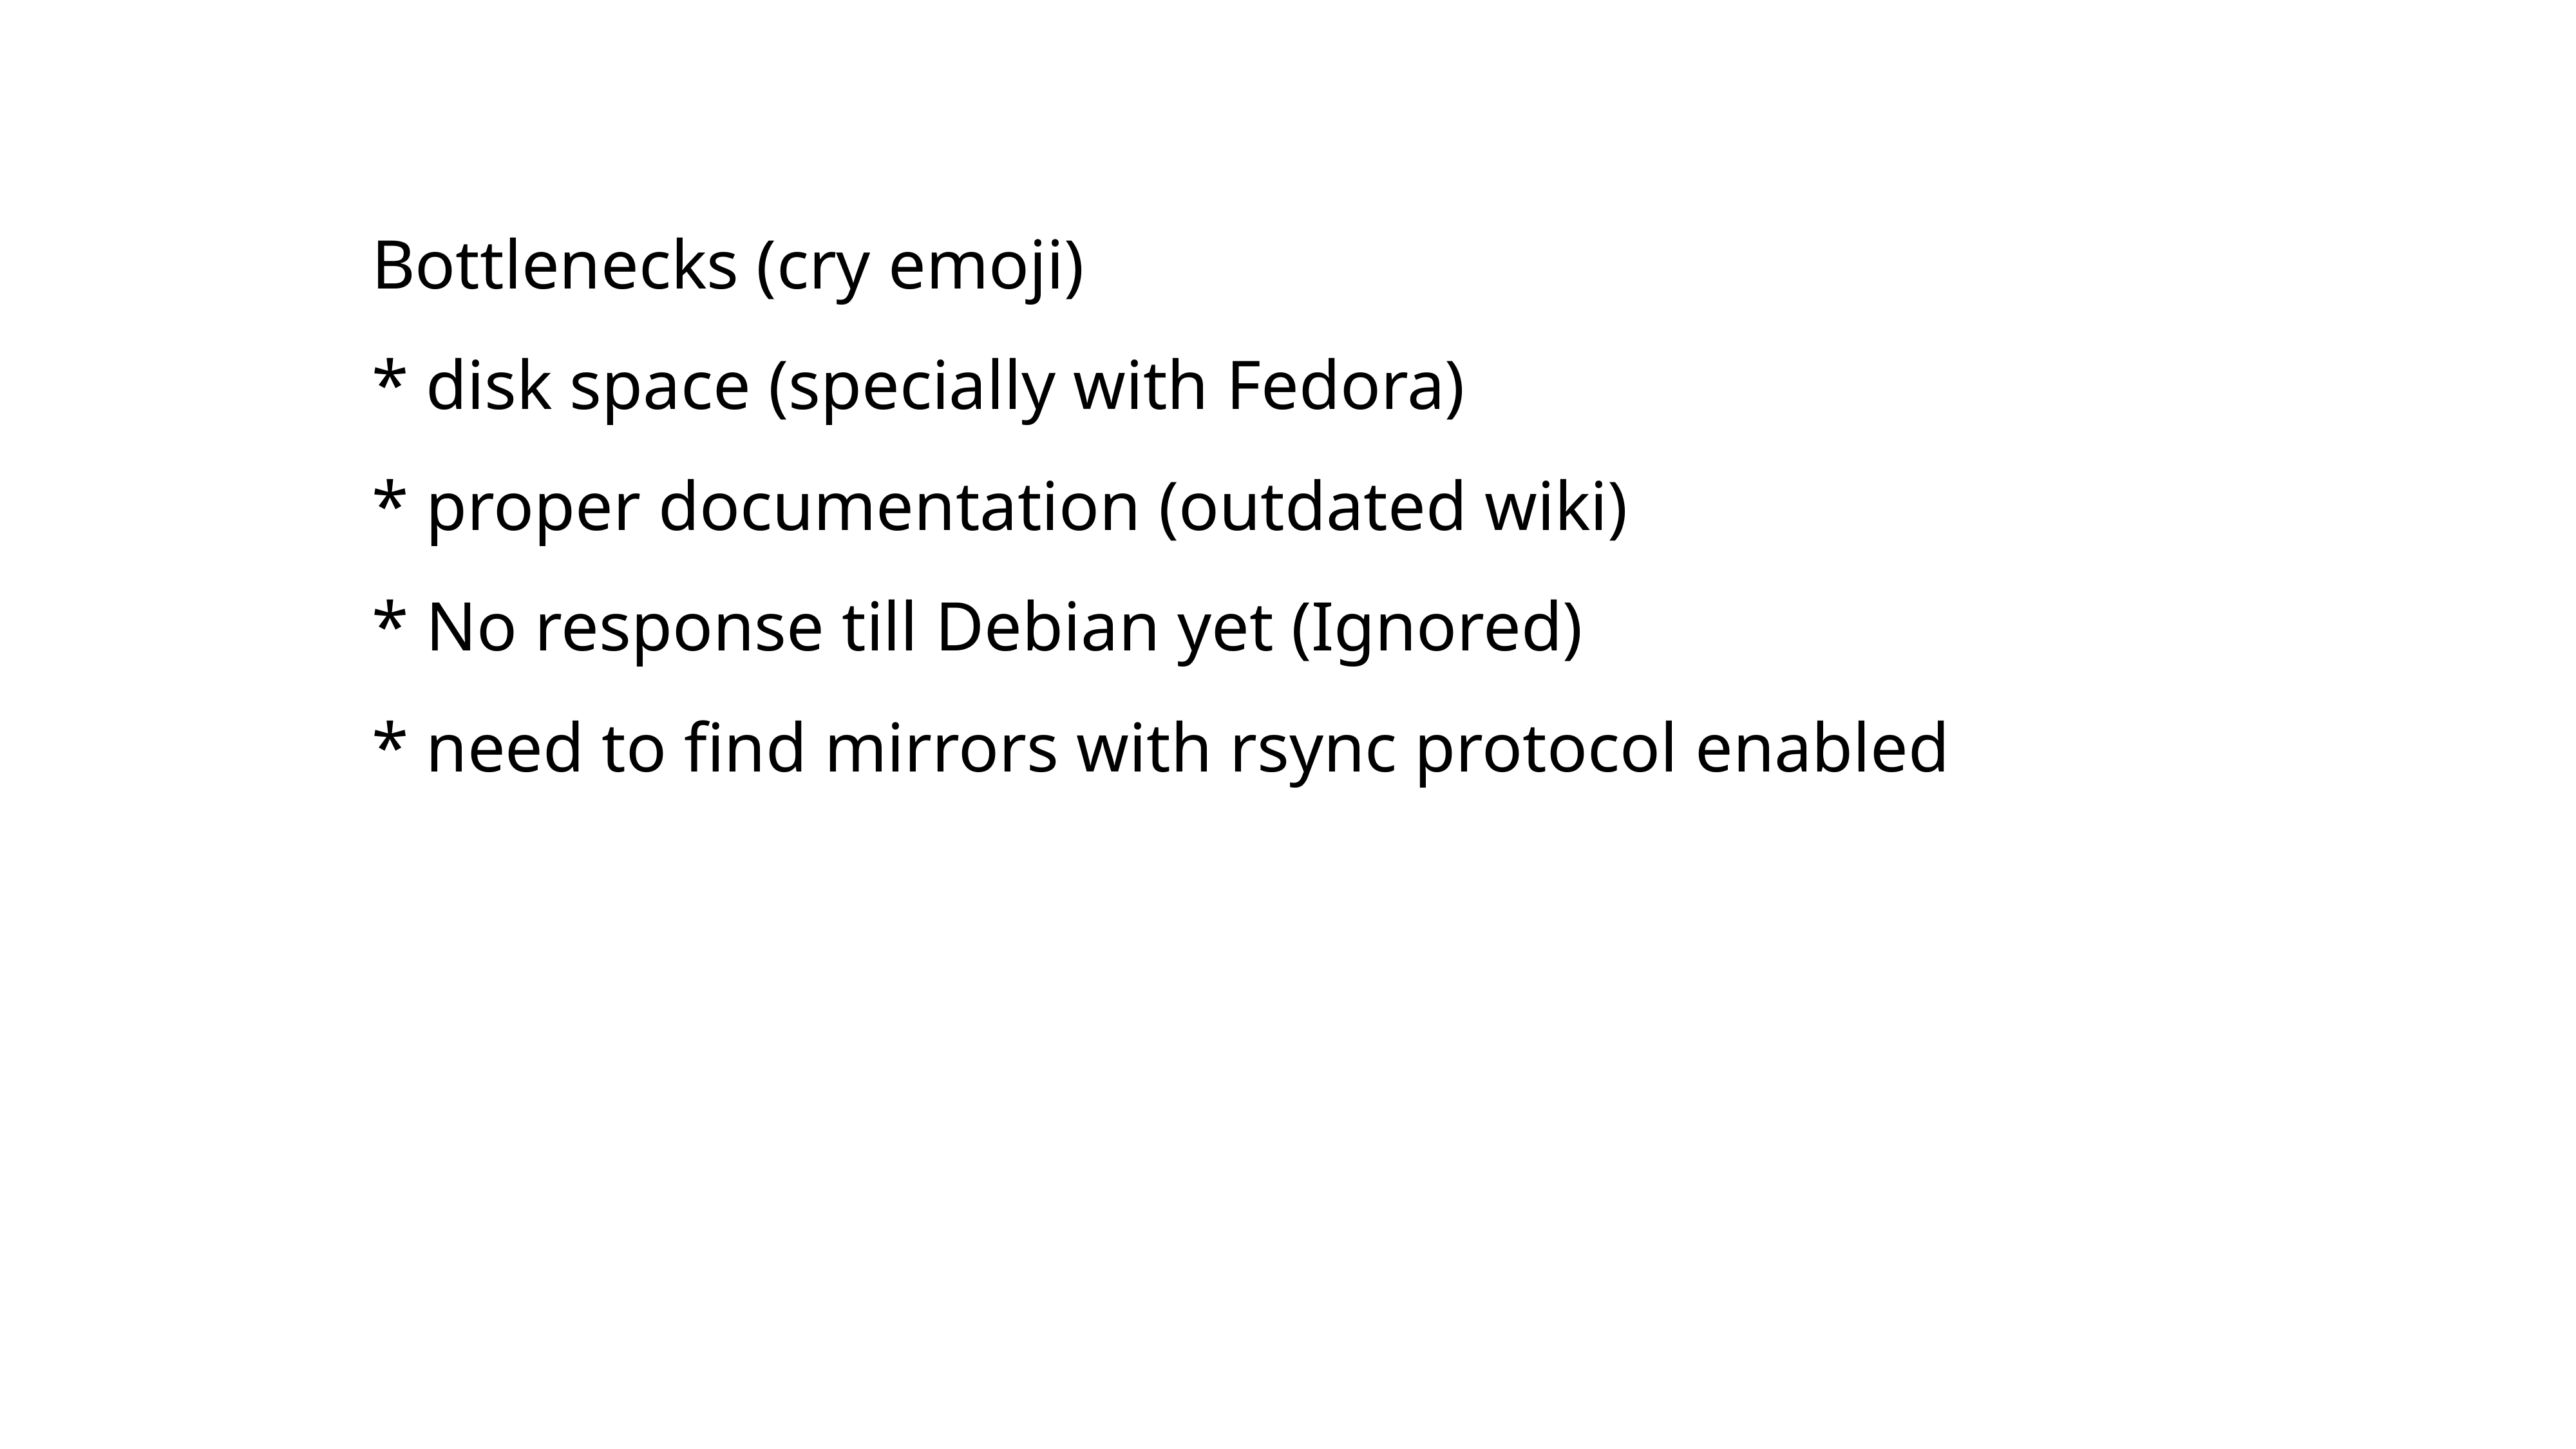

Bottlenecks (cry emoji)
* disk space (specially with Fedora)
* proper documentation (outdated wiki)
* No response till Debian yet (Ignored)
* need to find mirrors with rsync protocol enabled